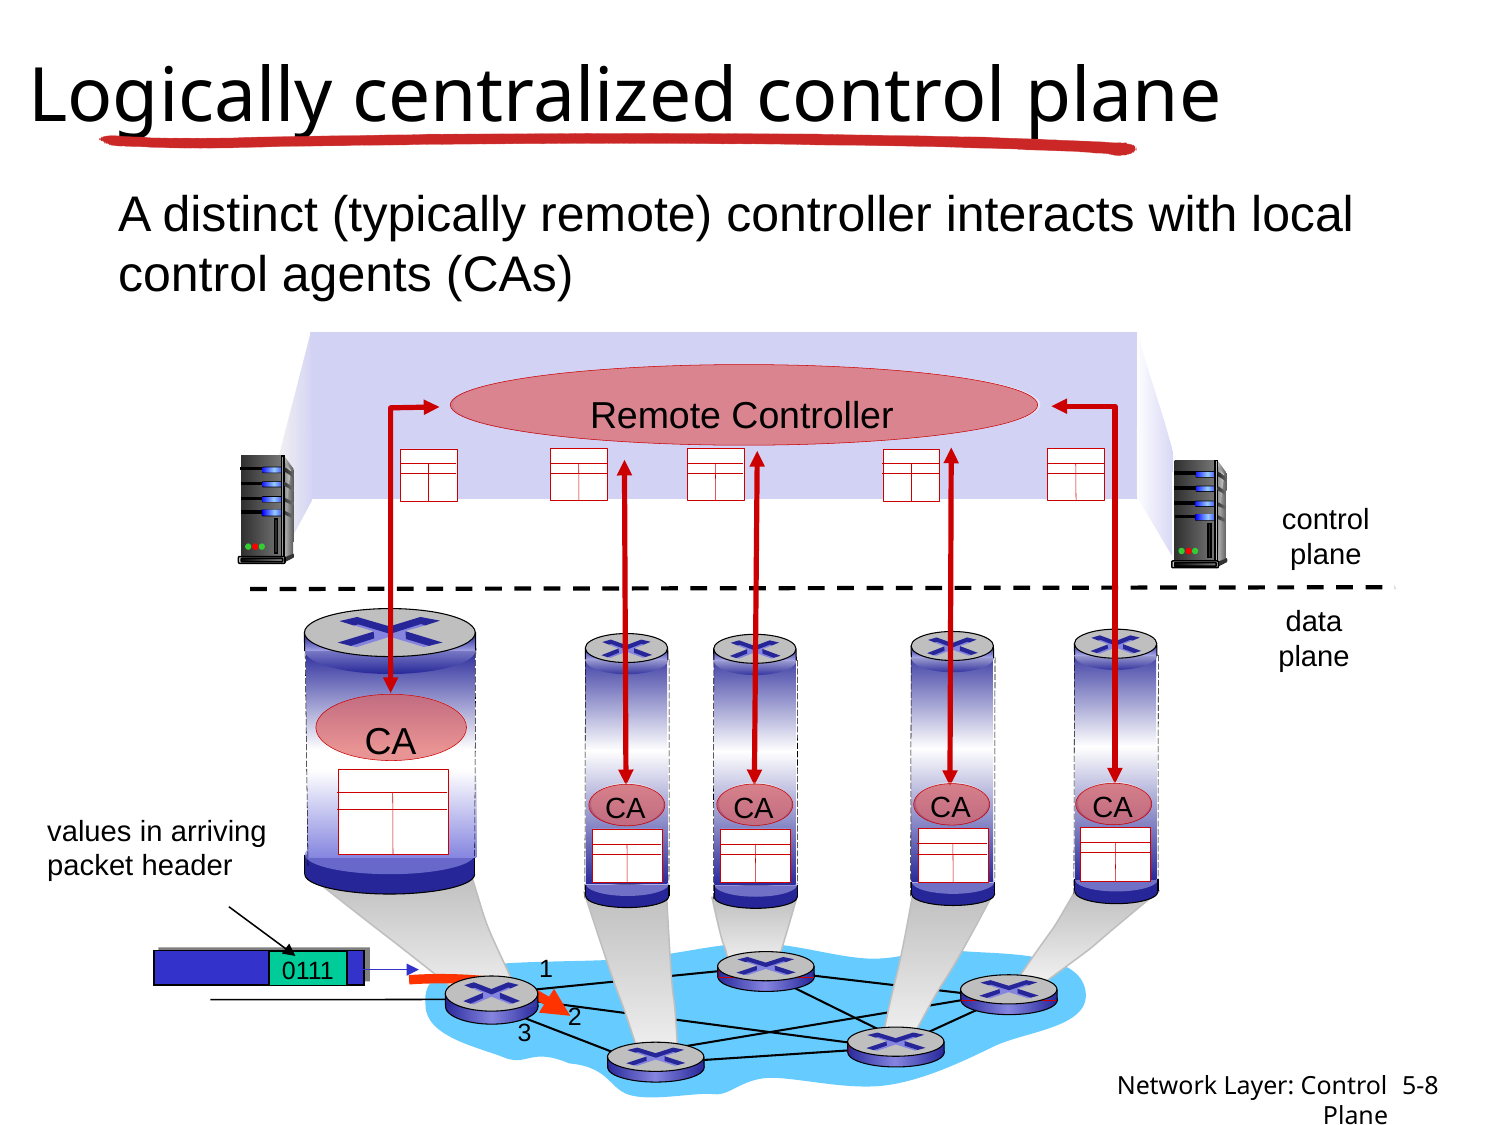

Logically centralized control plane
A distinct (typically remote) controller interacts with local control agents (CAs)
Remote Controller
CA
CA
CA
CA
CA
control
plane
data
plane
values in arriving
packet header
0111
1
2
3
Network Layer: Control Plane